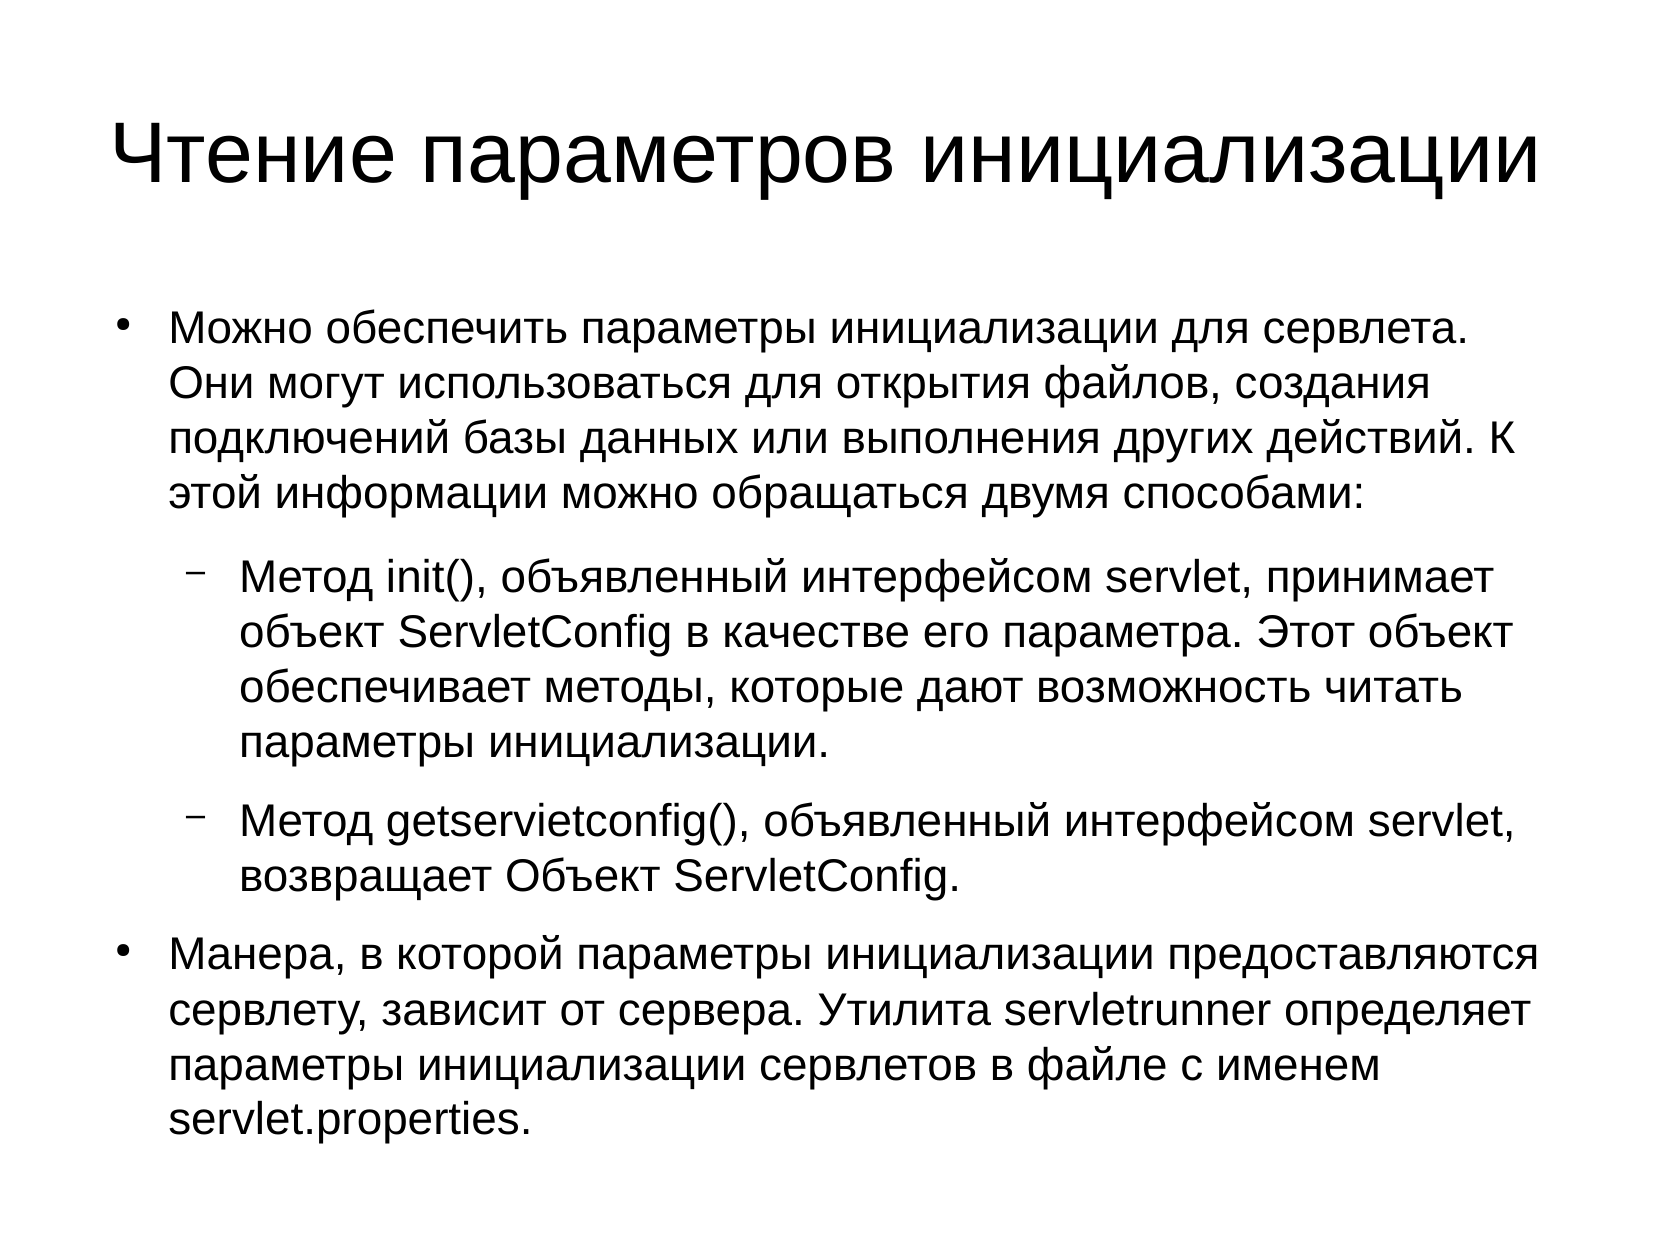

# Чтение параметров инициализации
Можно обеспечить параметры инициализации для сервлета. Они могут использоваться для открытия файлов, создания подключений базы данных или выполнения других действий. К этой информации можно обращаться двумя способами:
Метод init(), объявленный интерфейсом servlet, принимает объект ServletConfig в качестве его параметра. Этот объект обеспечивает методы, которые дают возможность читать параметры инициализации.
Метод getservietconfig(), объявленный интерфейсом servlet, возвращает Объект ServletConfig.
Манера, в которой параметры инициализации предоставляются сервлету, зависит от сервера. Утилита servletrunner определяет параметры инициализации сервлетов в файле с именем servlet.properties.